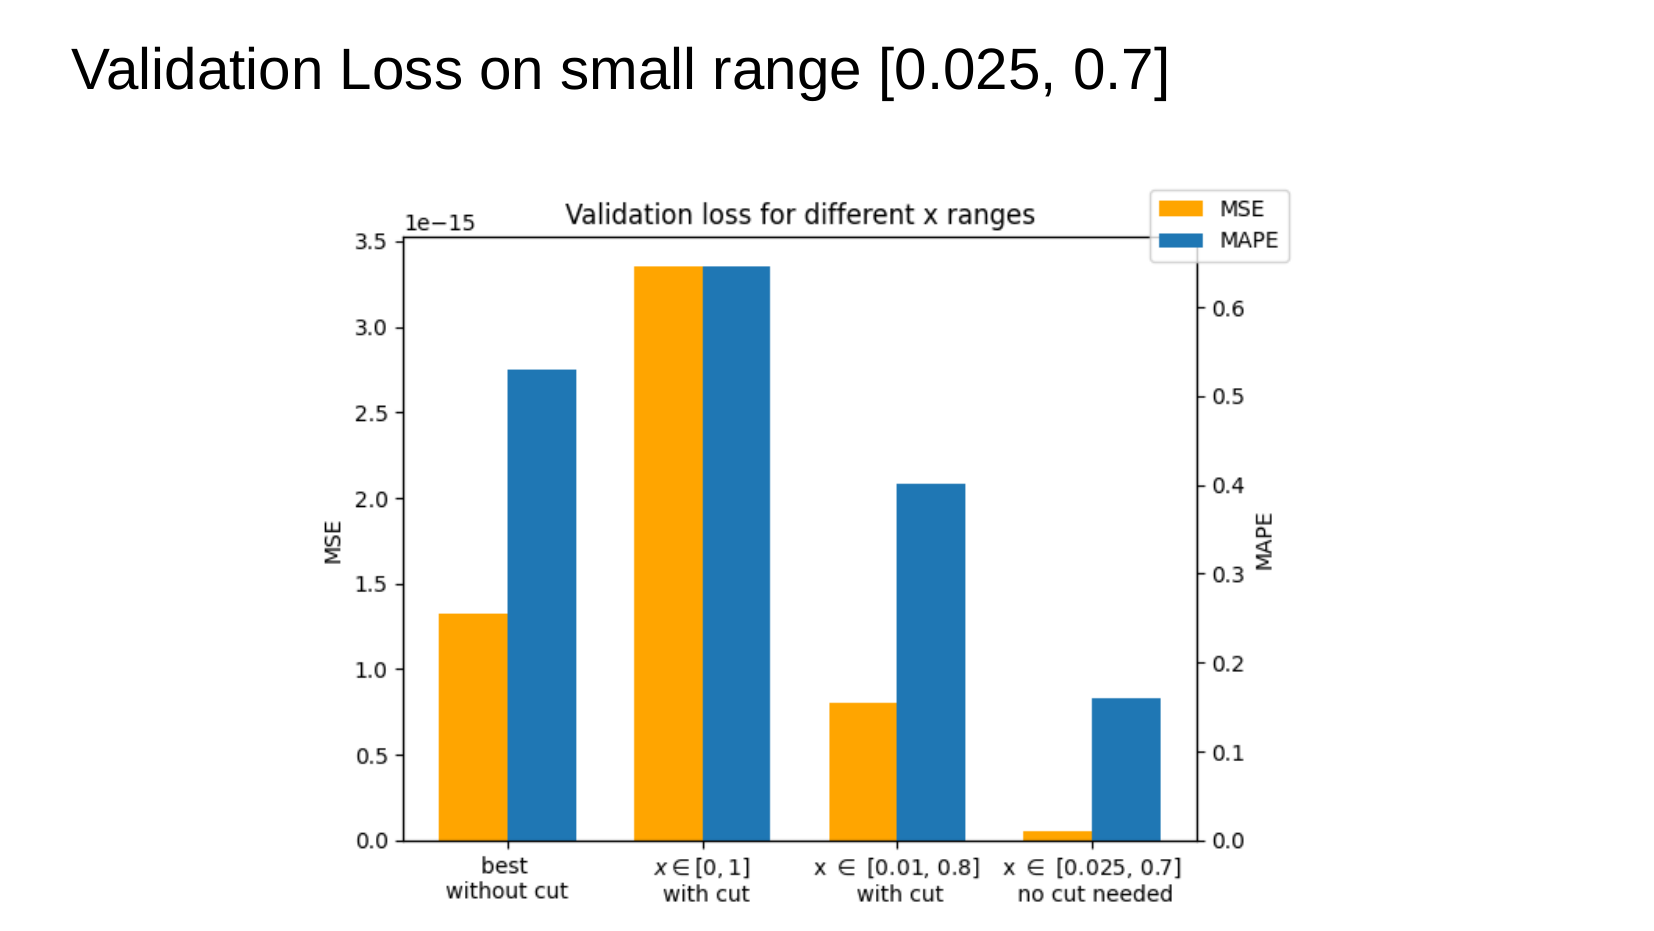

# Validation Loss on small range [0.025, 0.7]